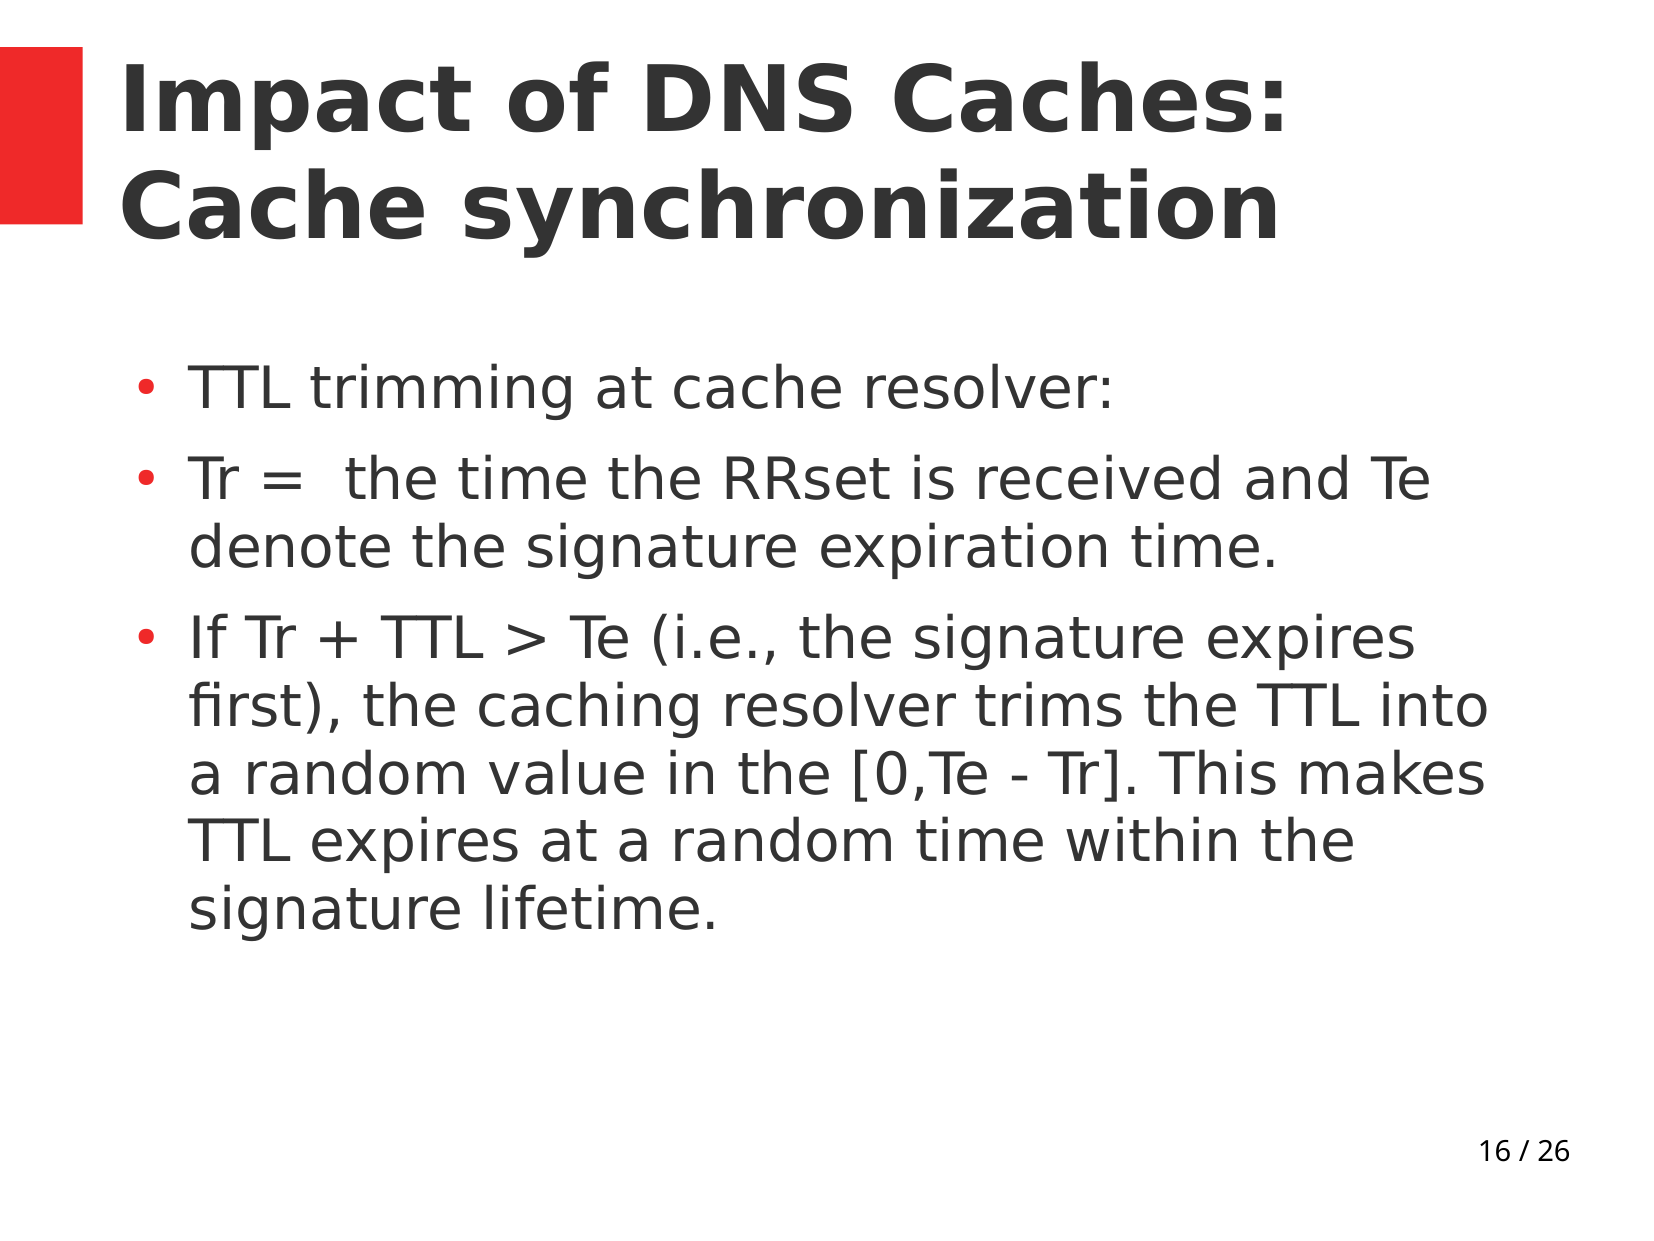

# Impact of DNS Caches: Cache synchronization
TTL trimming at cache resolver:
Tr = the time the RRset is received and Te denote the signature expiration time.
If Tr + TTL > Te (i.e., the signature expires first), the caching resolver trims the TTL into a random value in the [0,Te - Tr]. This makes TTL expires at a random time within the signature lifetime.
16